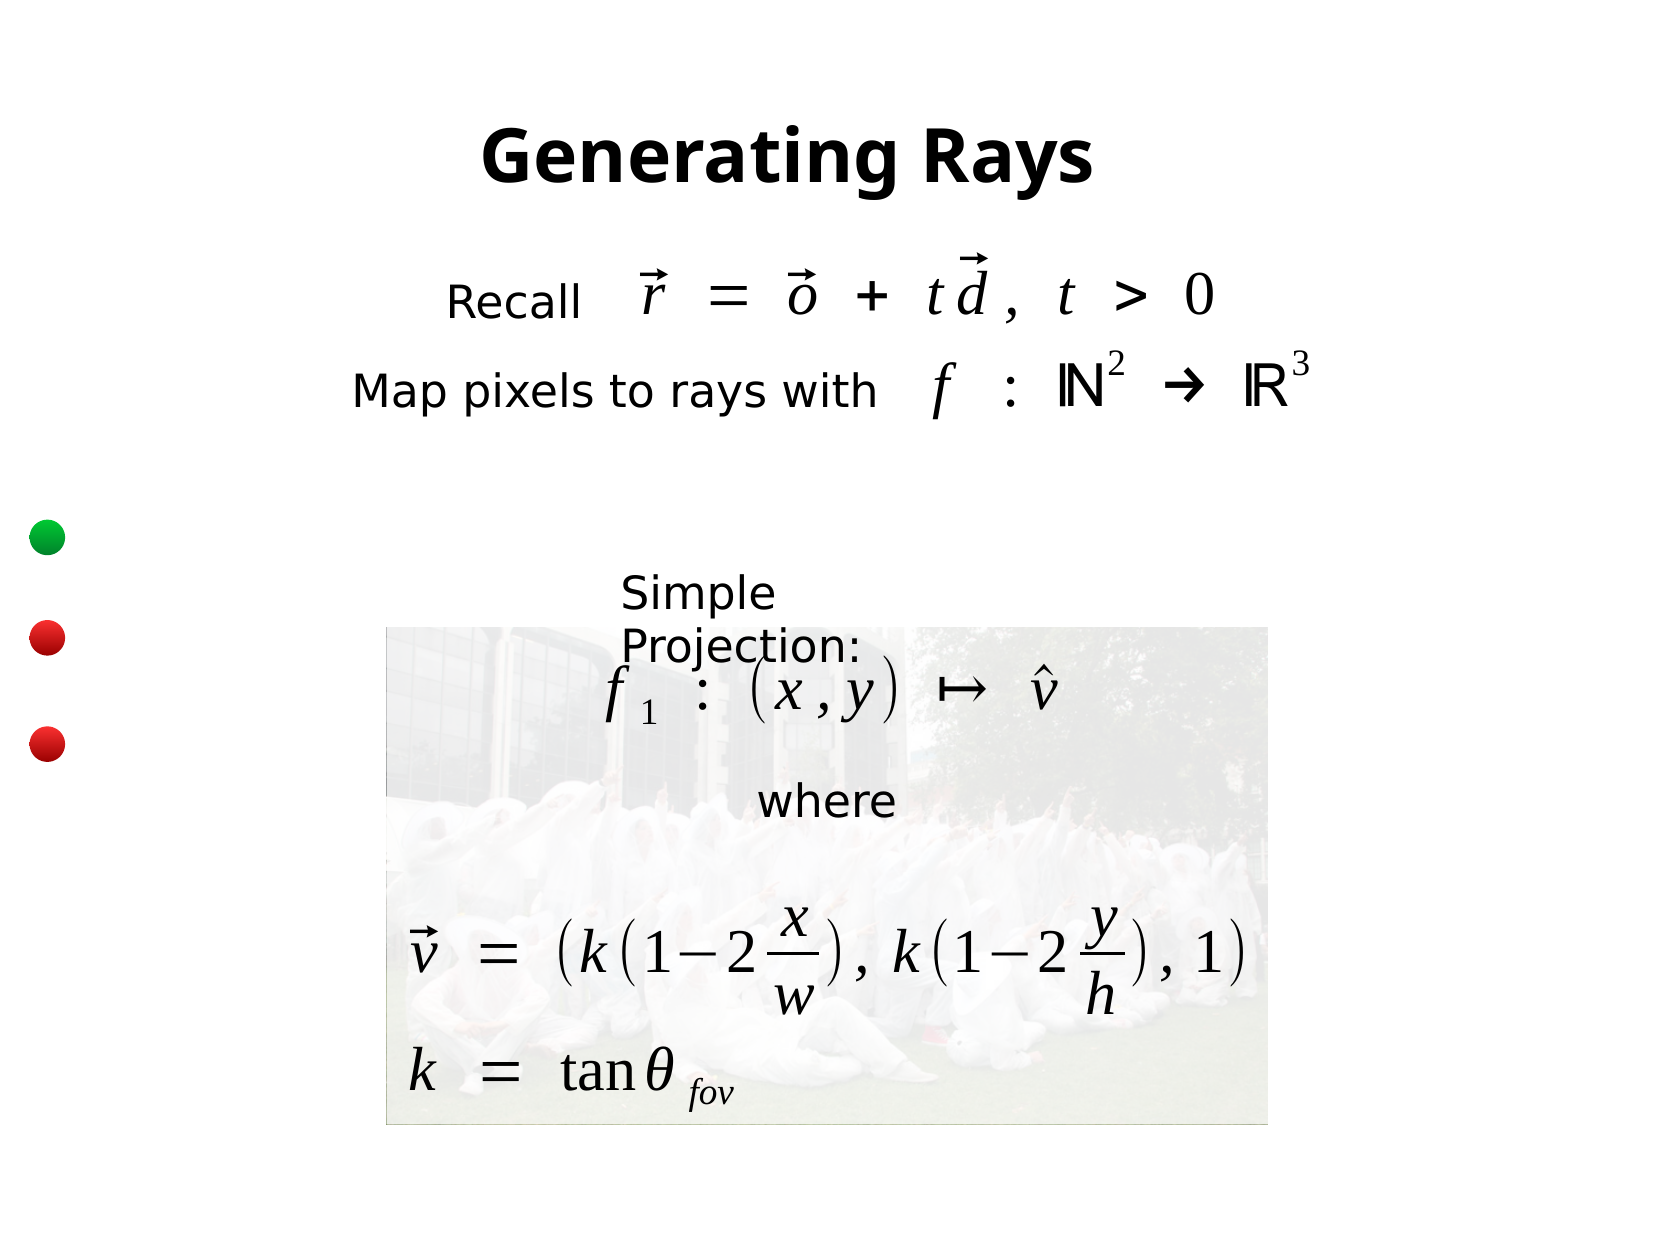

Generating Rays
Recall
Map pixels to rays with
Simple Projection:
where